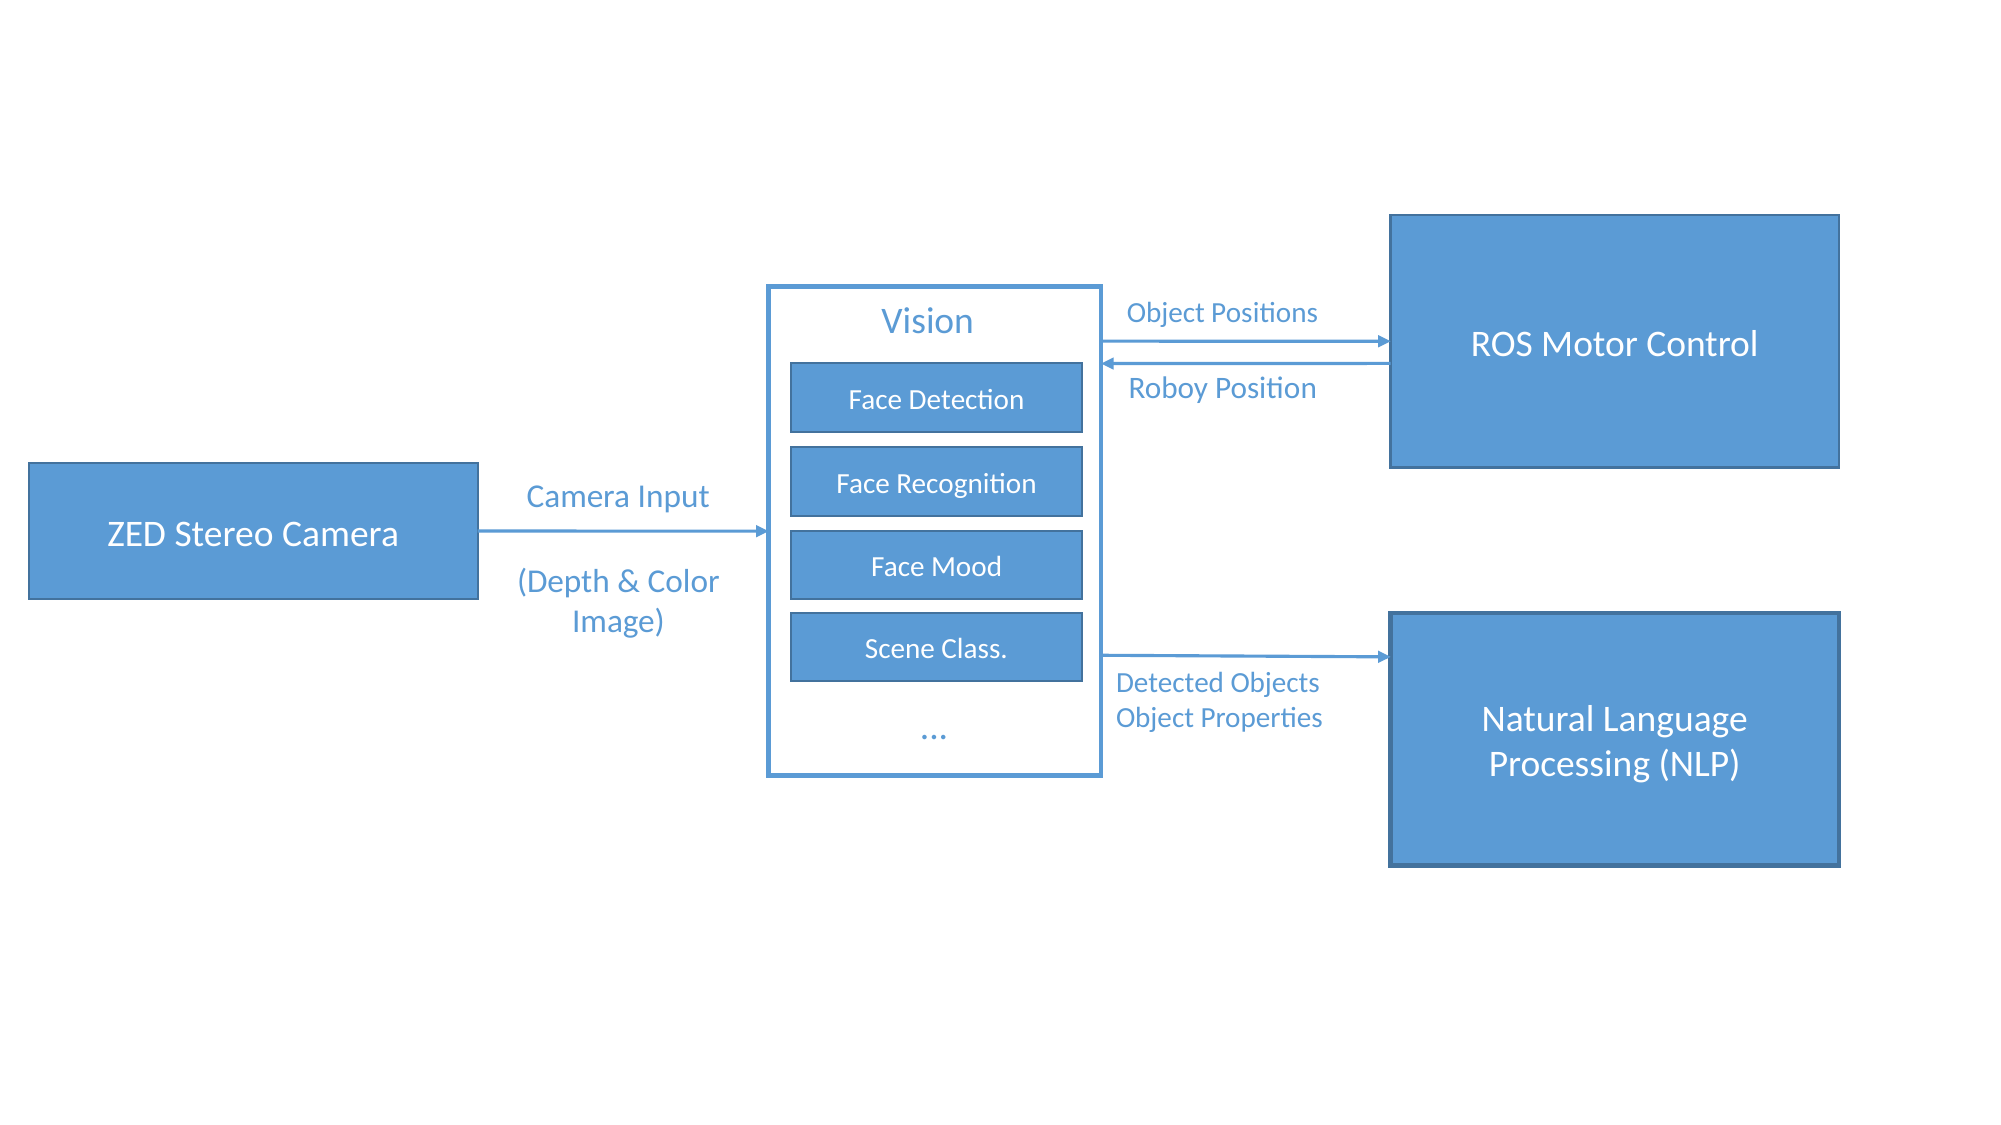

ROS Motor Control
Object Positions
Vision
Roboy Position
Face Detection
Face Recognition
ZED Stereo Camera
Camera Input
(Depth & Color Image)
Face Mood
Scene Class.
Natural Language Processing (NLP)
Detected Objects
Object Properties
 ...